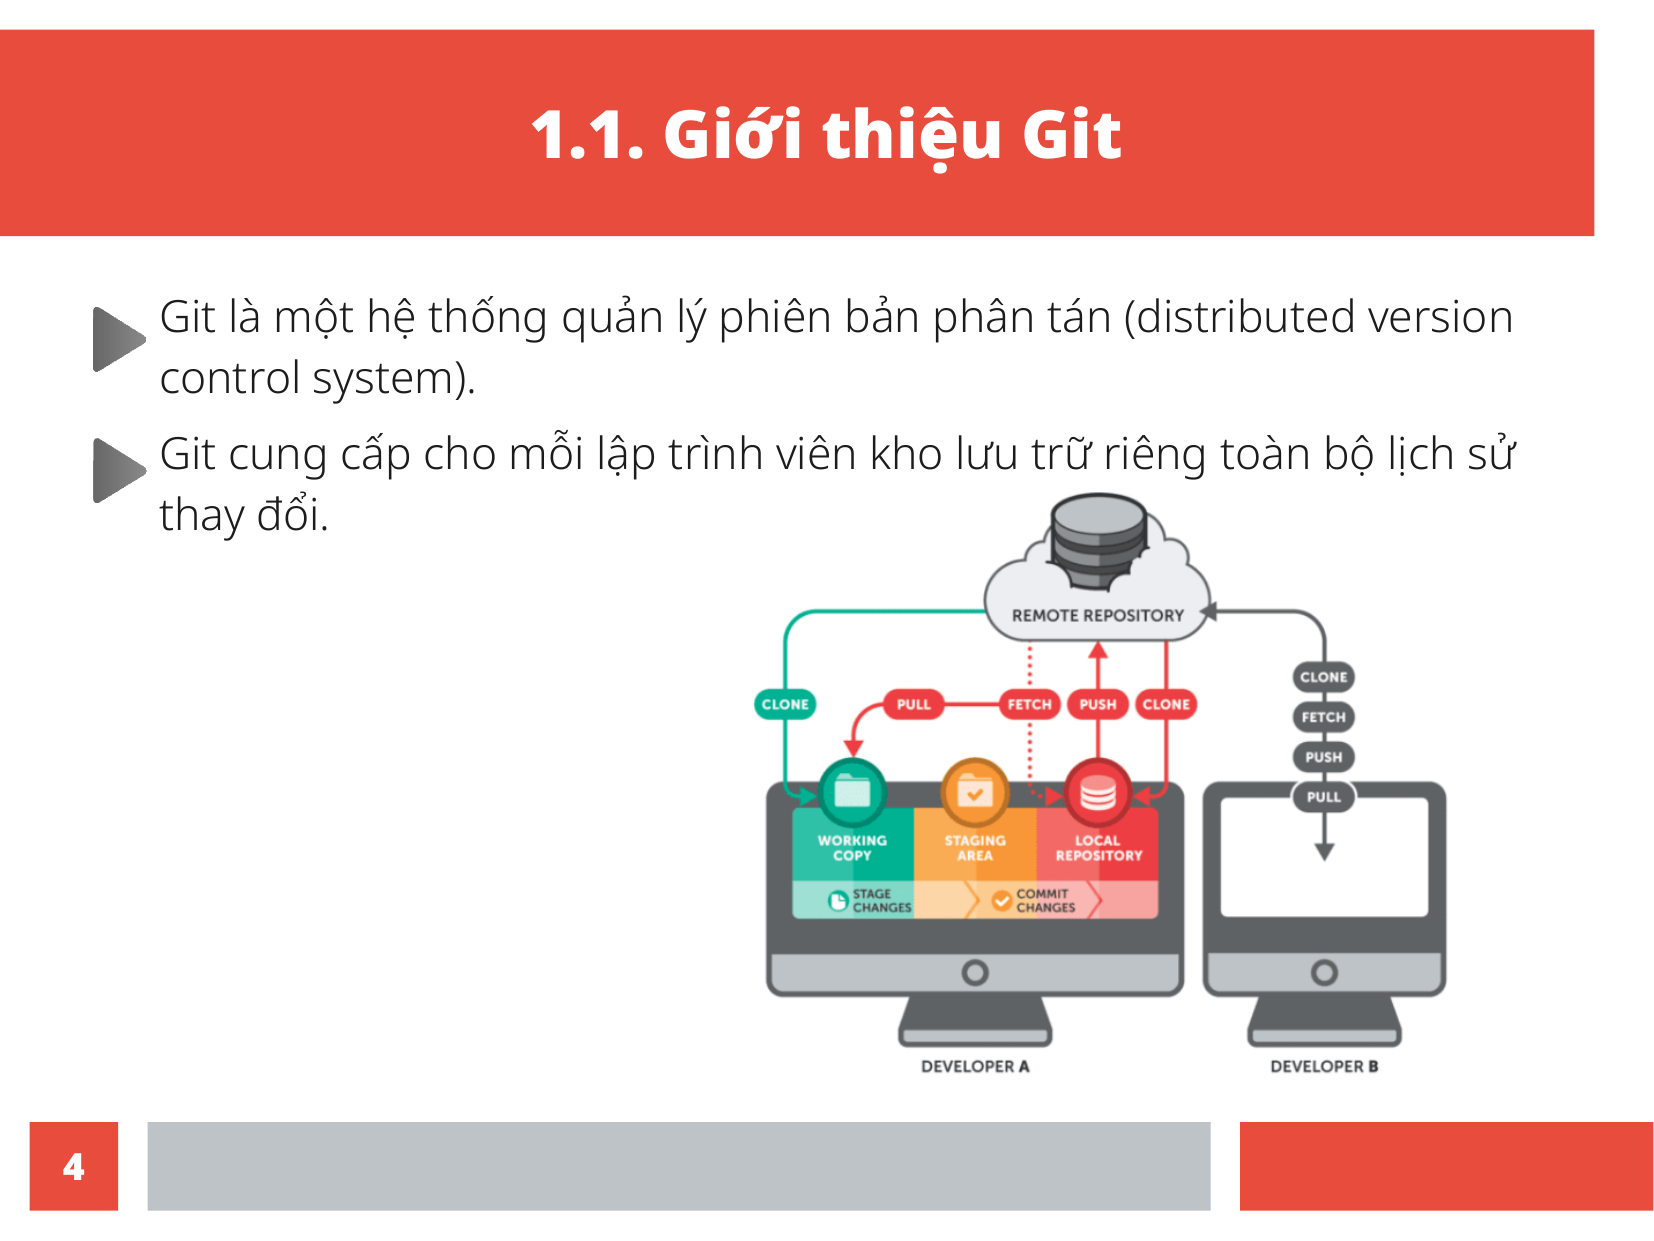

# 1.1. Giới thiệu Git
Git là một hệ thống quản lý phiên bản phân tán (distributed version control system).
Git cung cấp cho mỗi lập trình viên kho lưu trữ riêng toàn bộ lịch sử thay đổi.​
4